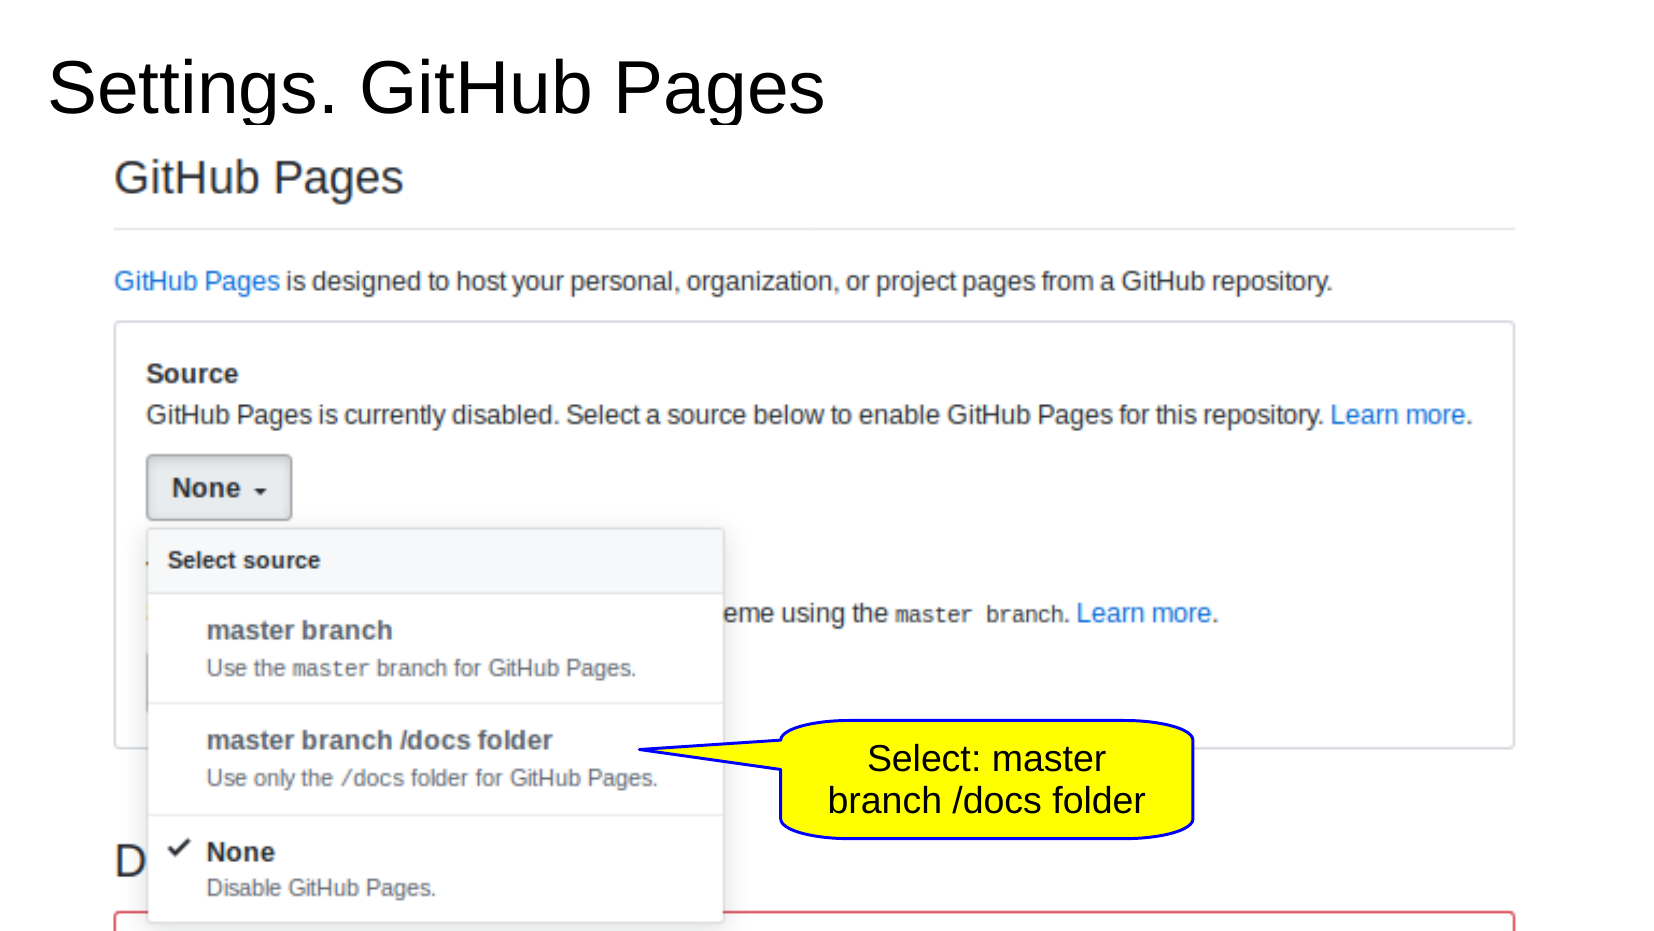

# Settings. GitHub Pages
Select: master branch /docs folder